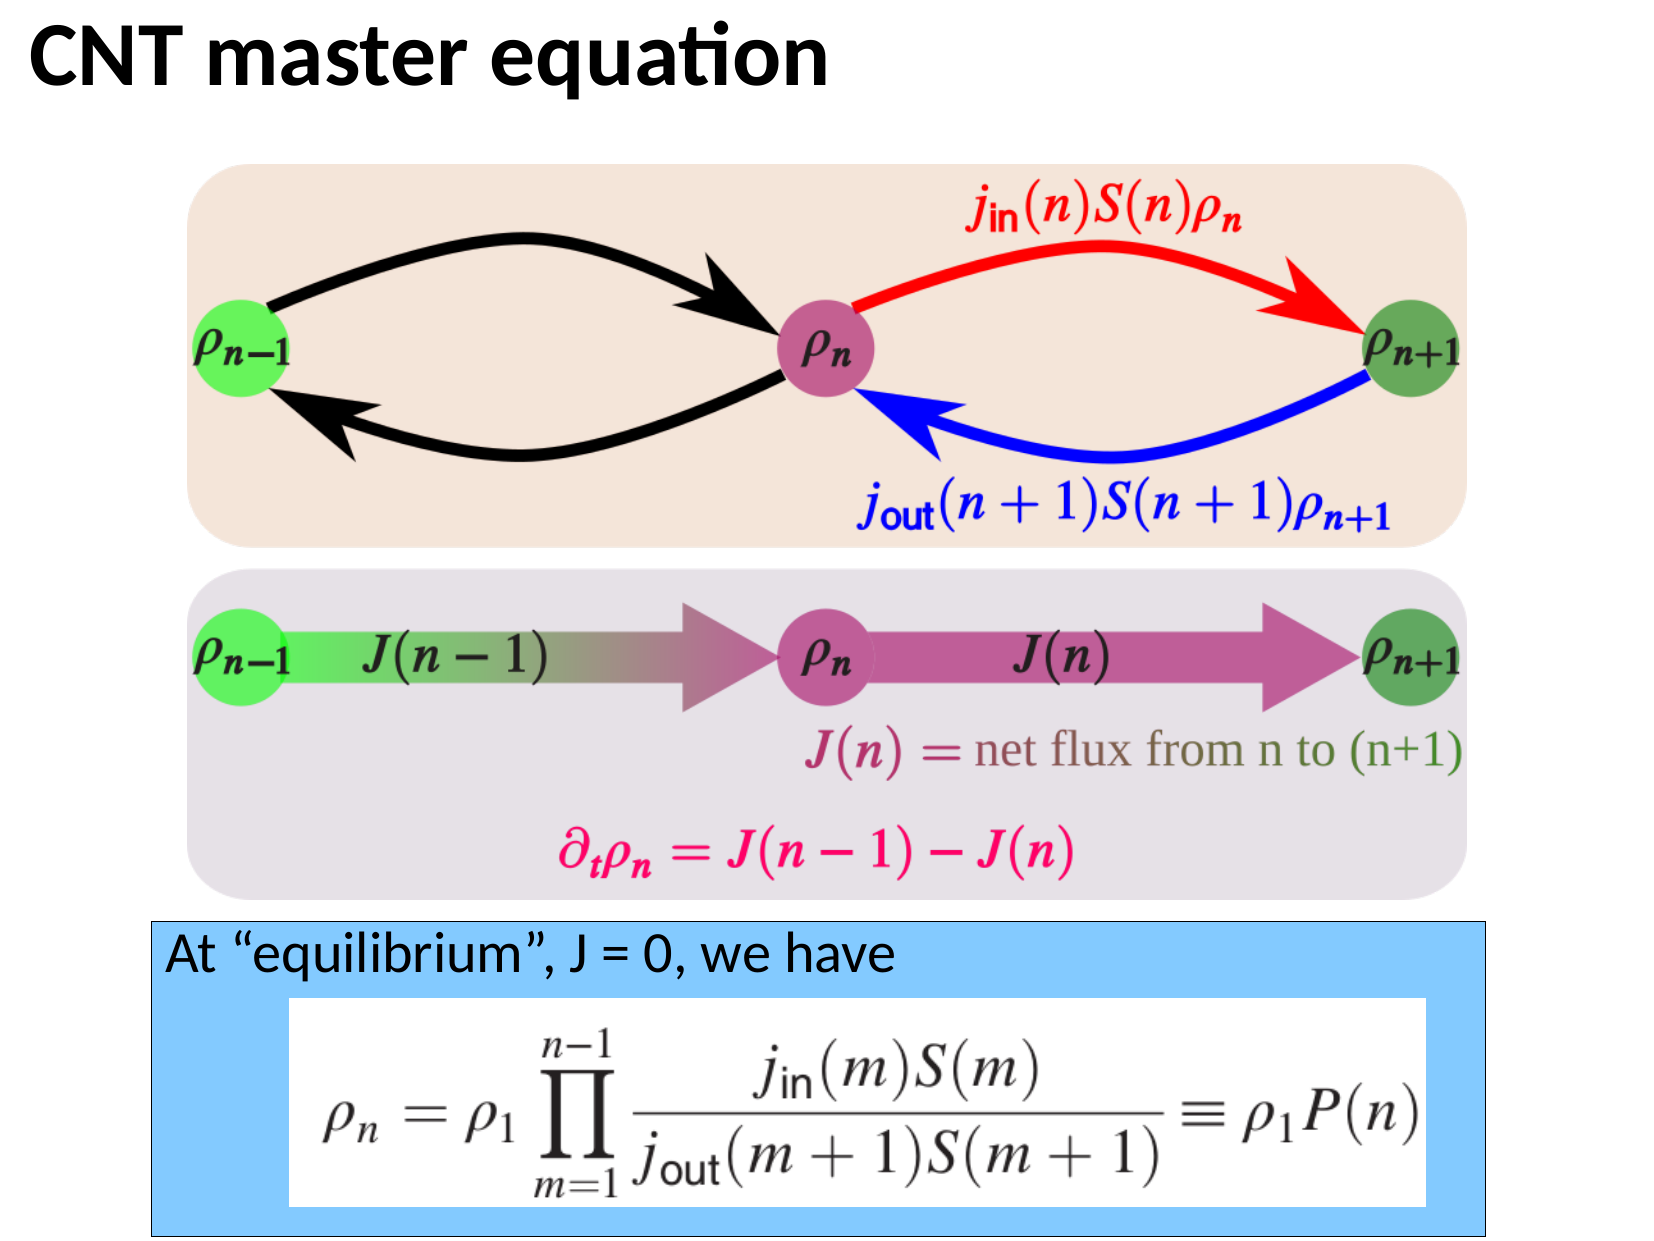

# CNT master equation
At “equilibrium”, J = 0, we have